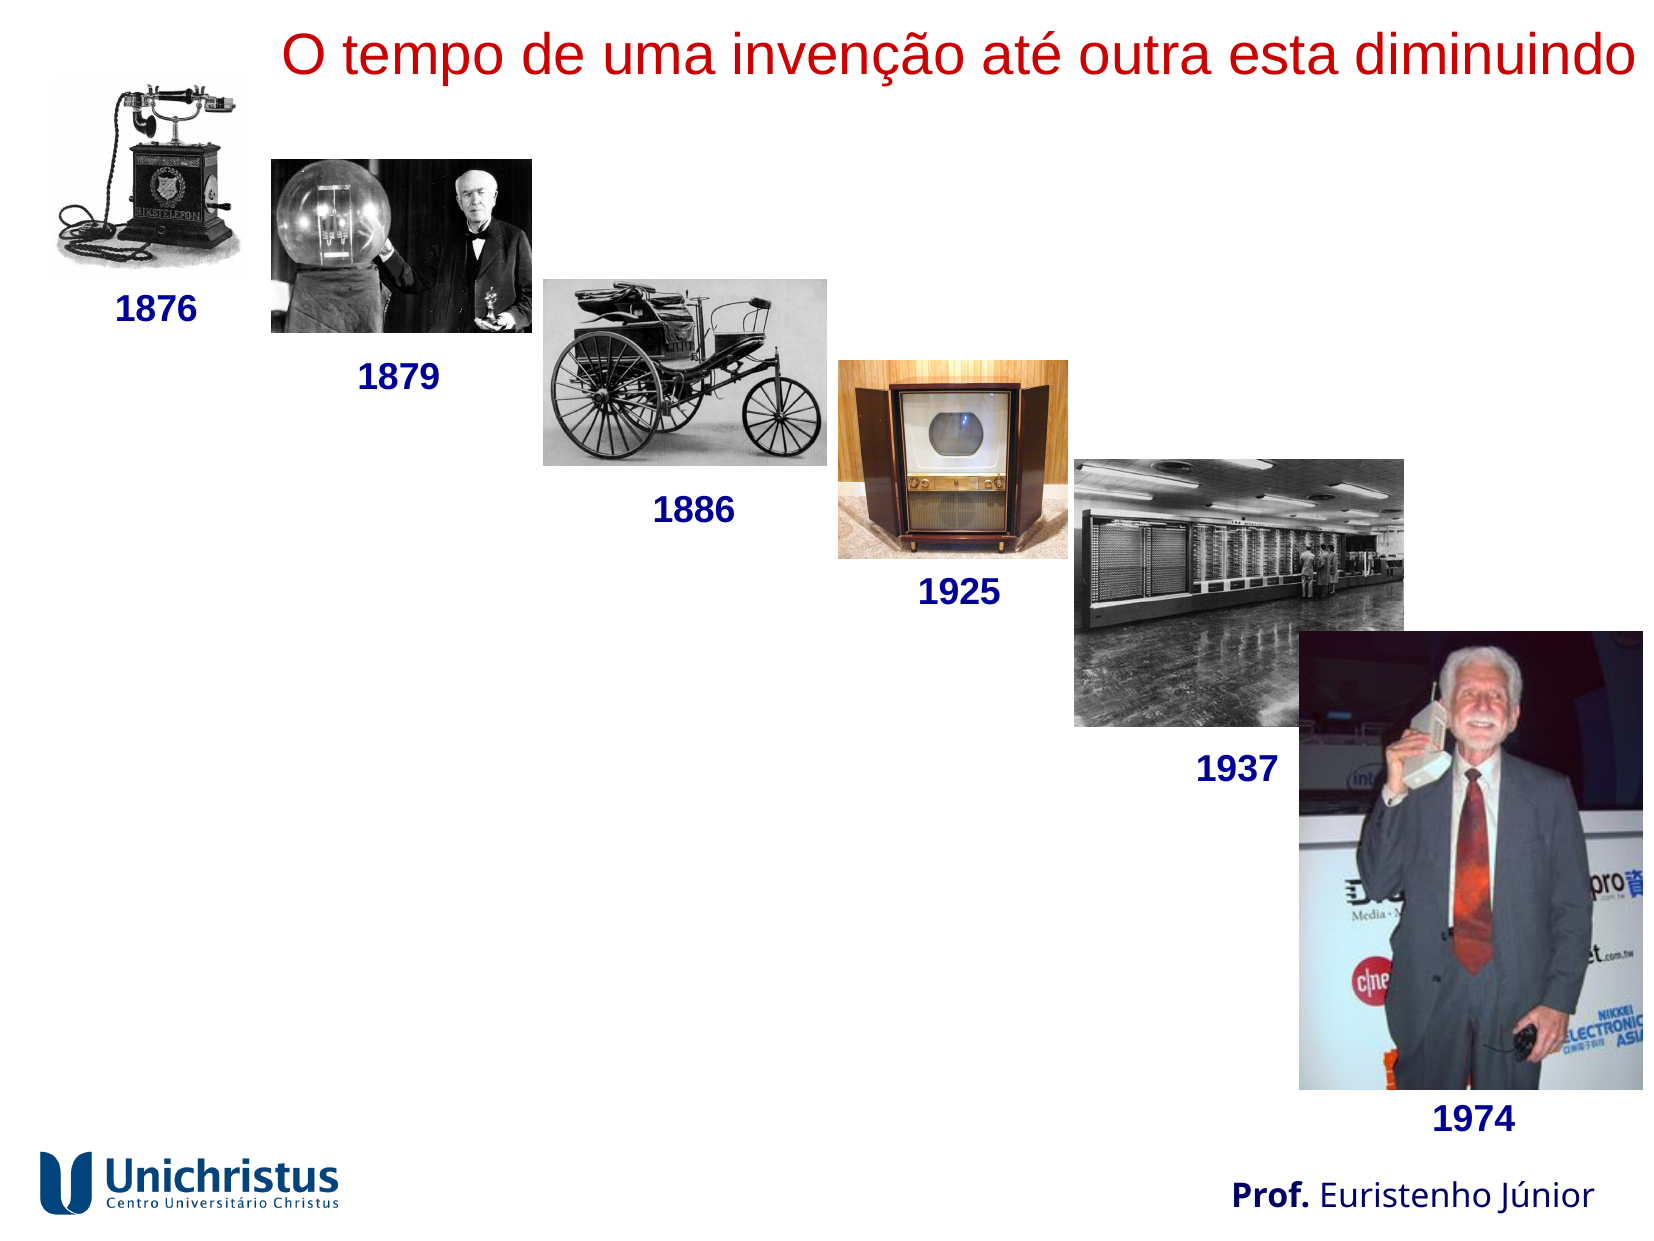

O tempo de uma invenção até outra esta diminuindo
1876
1879
1886
1925
1937
1974
Prof. Euristenho Júnior